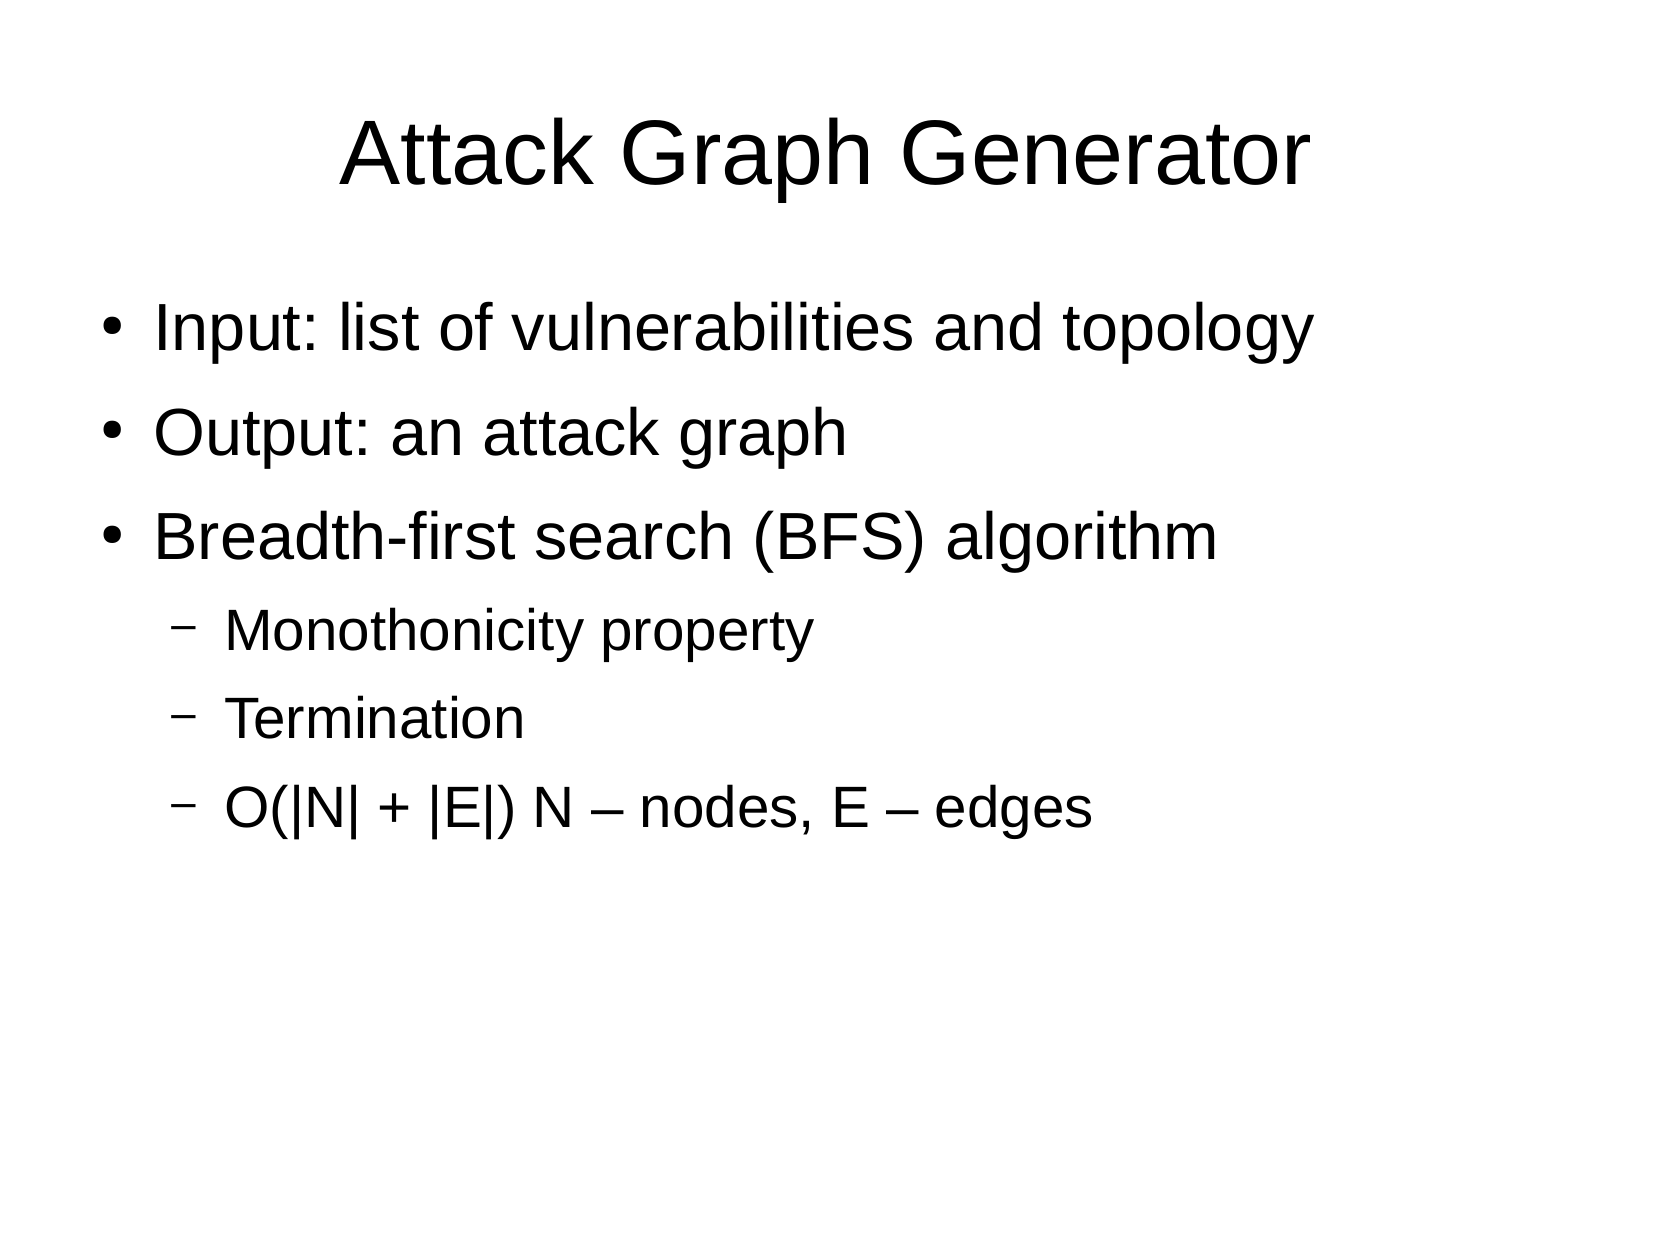

# Attack Graph Generator
Input: list of vulnerabilities and topology
Output: an attack graph
Breadth-first search (BFS) algorithm
Monothonicity property
Termination
O(|N| + |E|) N – nodes, E – edges